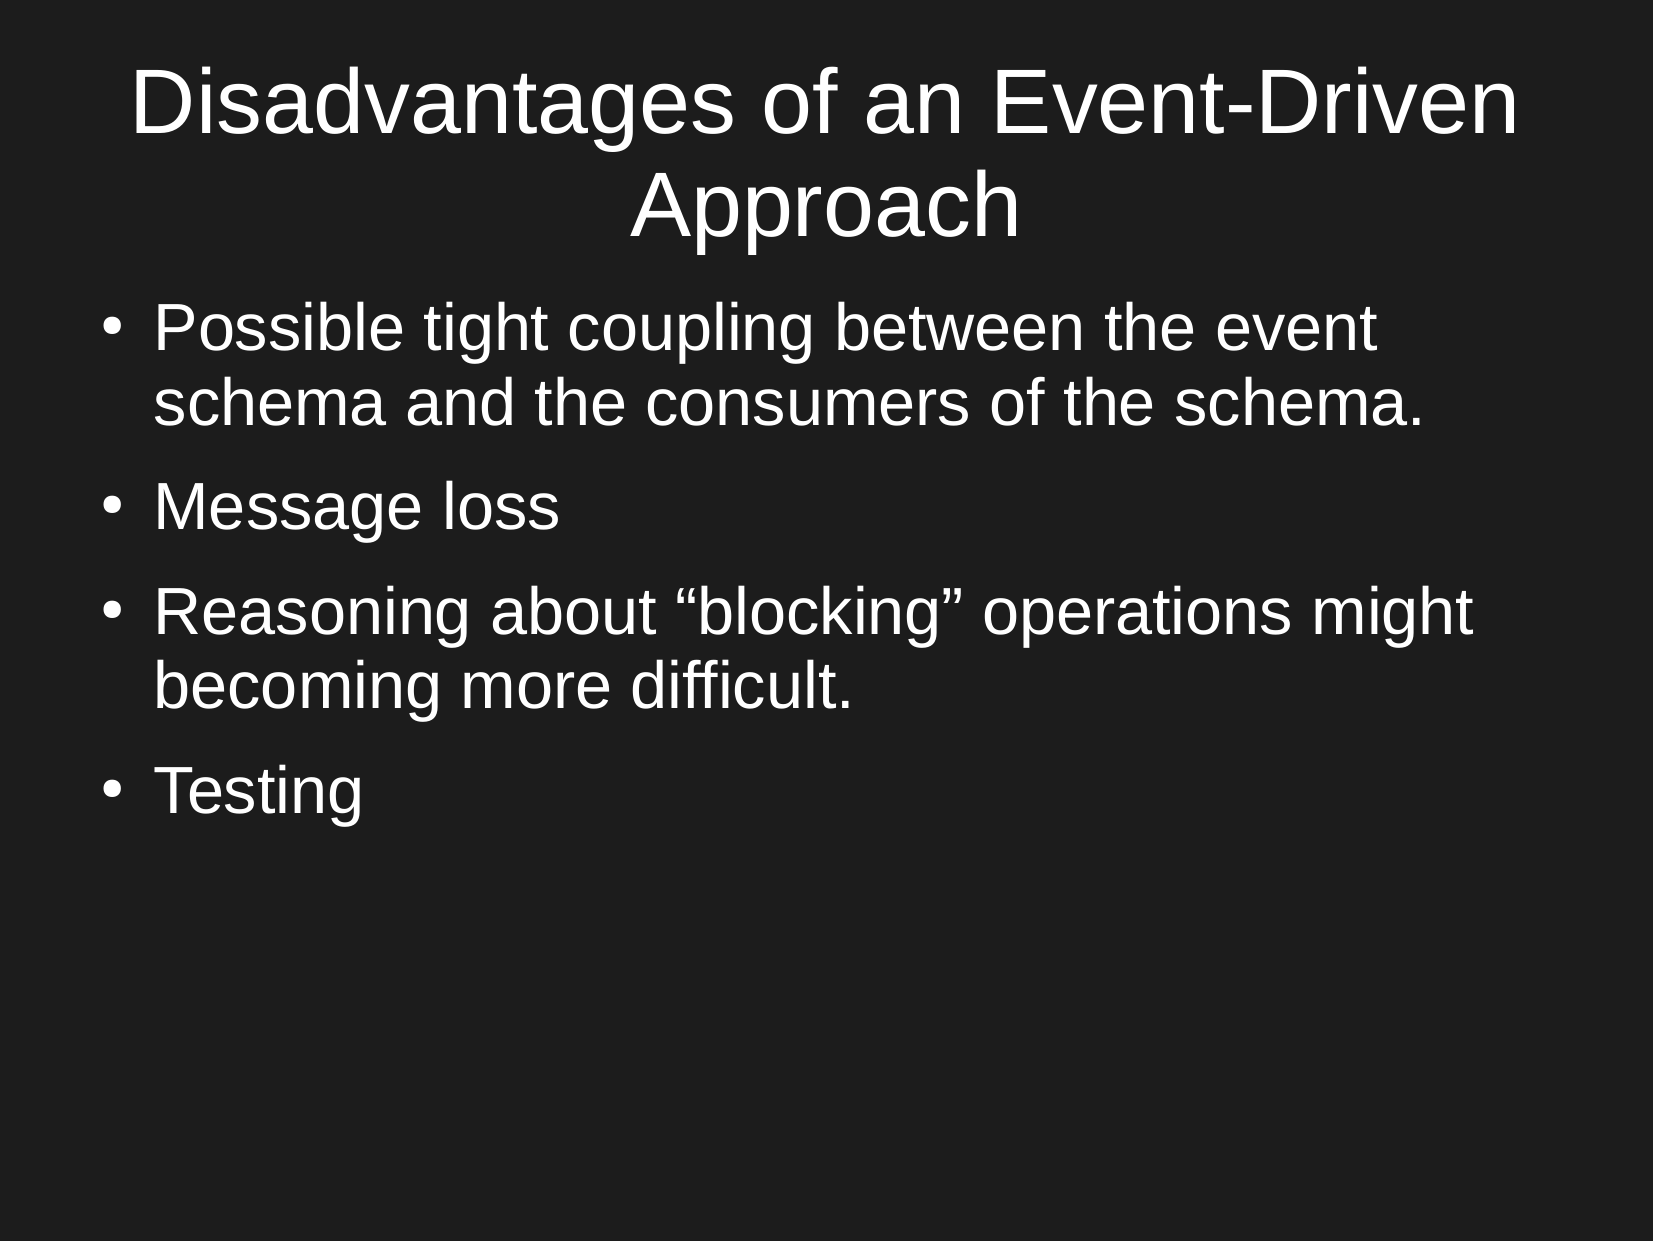

# Disadvantages of an Event-Driven Approach
Possible tight coupling between the event schema and the consumers of the schema.
Message loss
Reasoning about “blocking” operations might becoming more difficult.
Testing